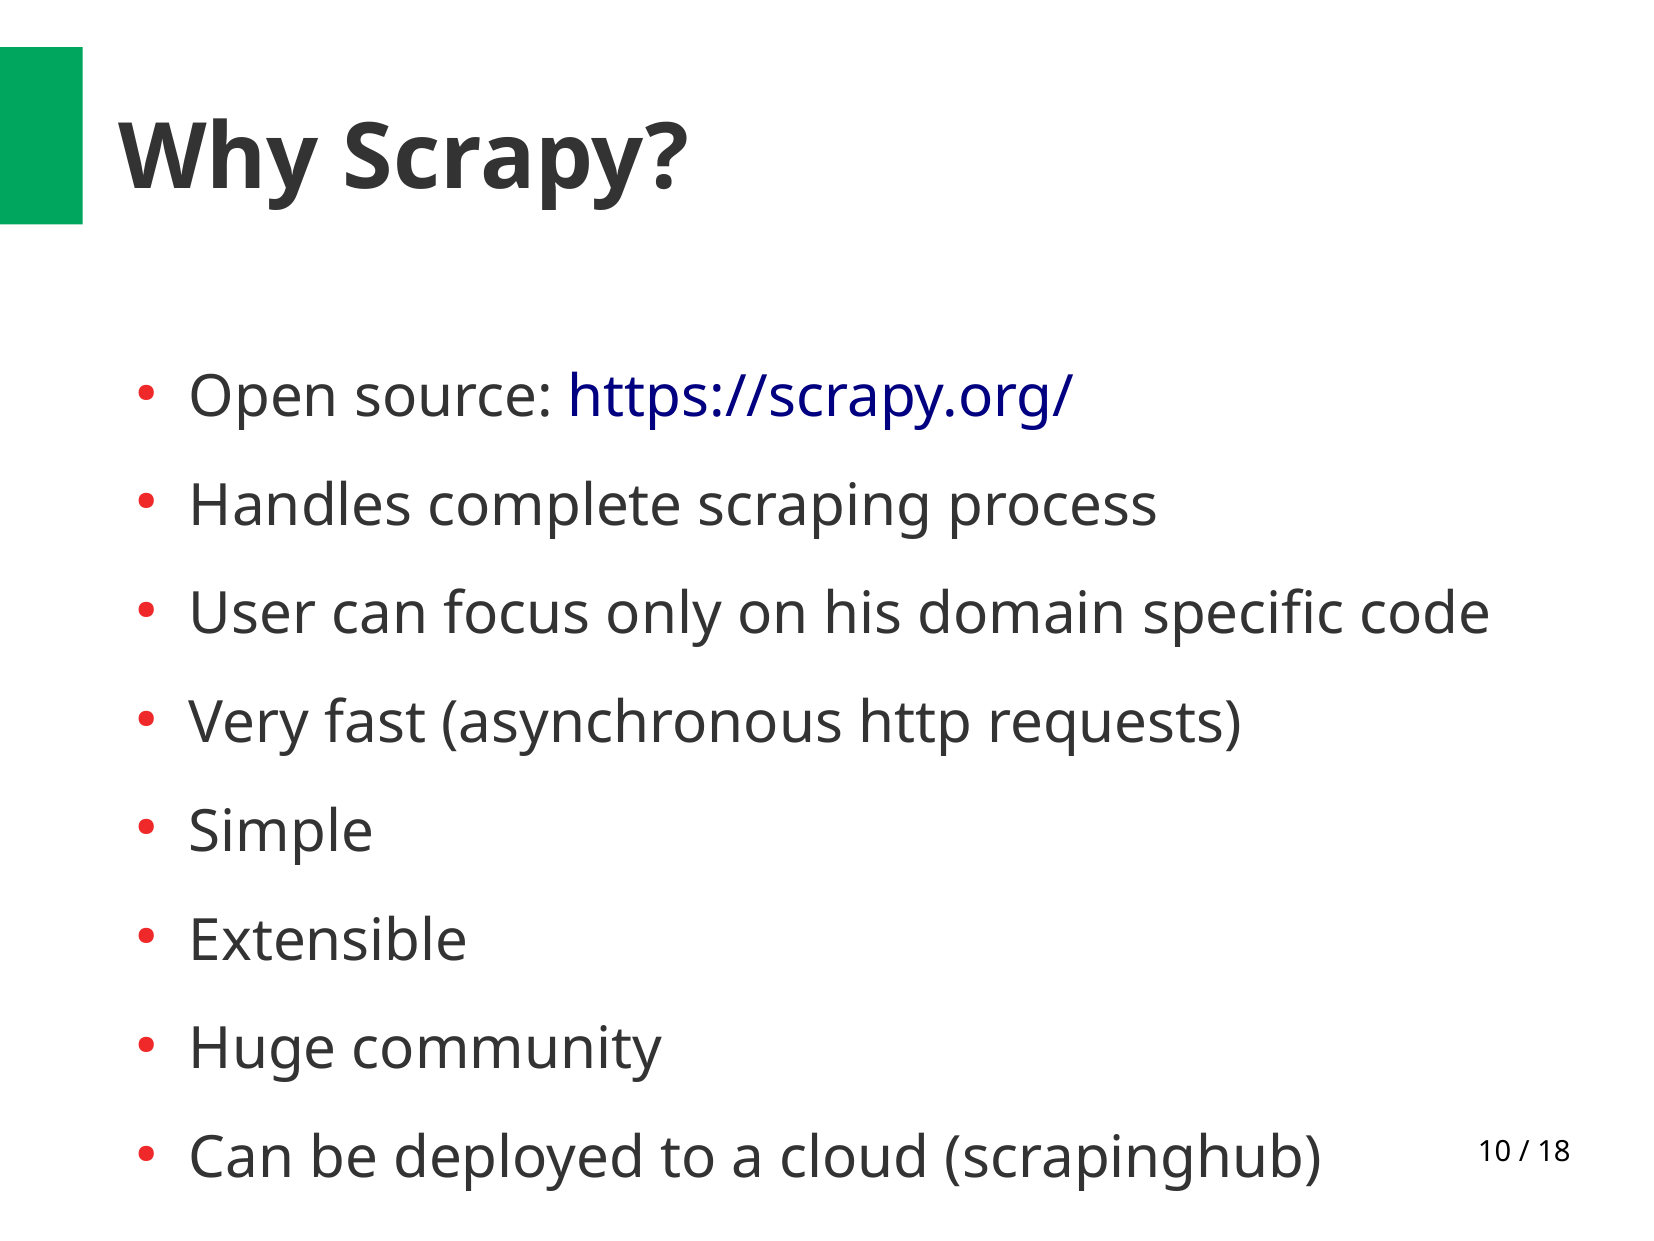

# Why Scrapy?
Open source: https://scrapy.org/
Handles complete scraping process
User can focus only on his domain specific code
Very fast (asynchronous http requests)
Simple
Extensible
Huge community
Can be deployed to a cloud (scrapinghub)
10